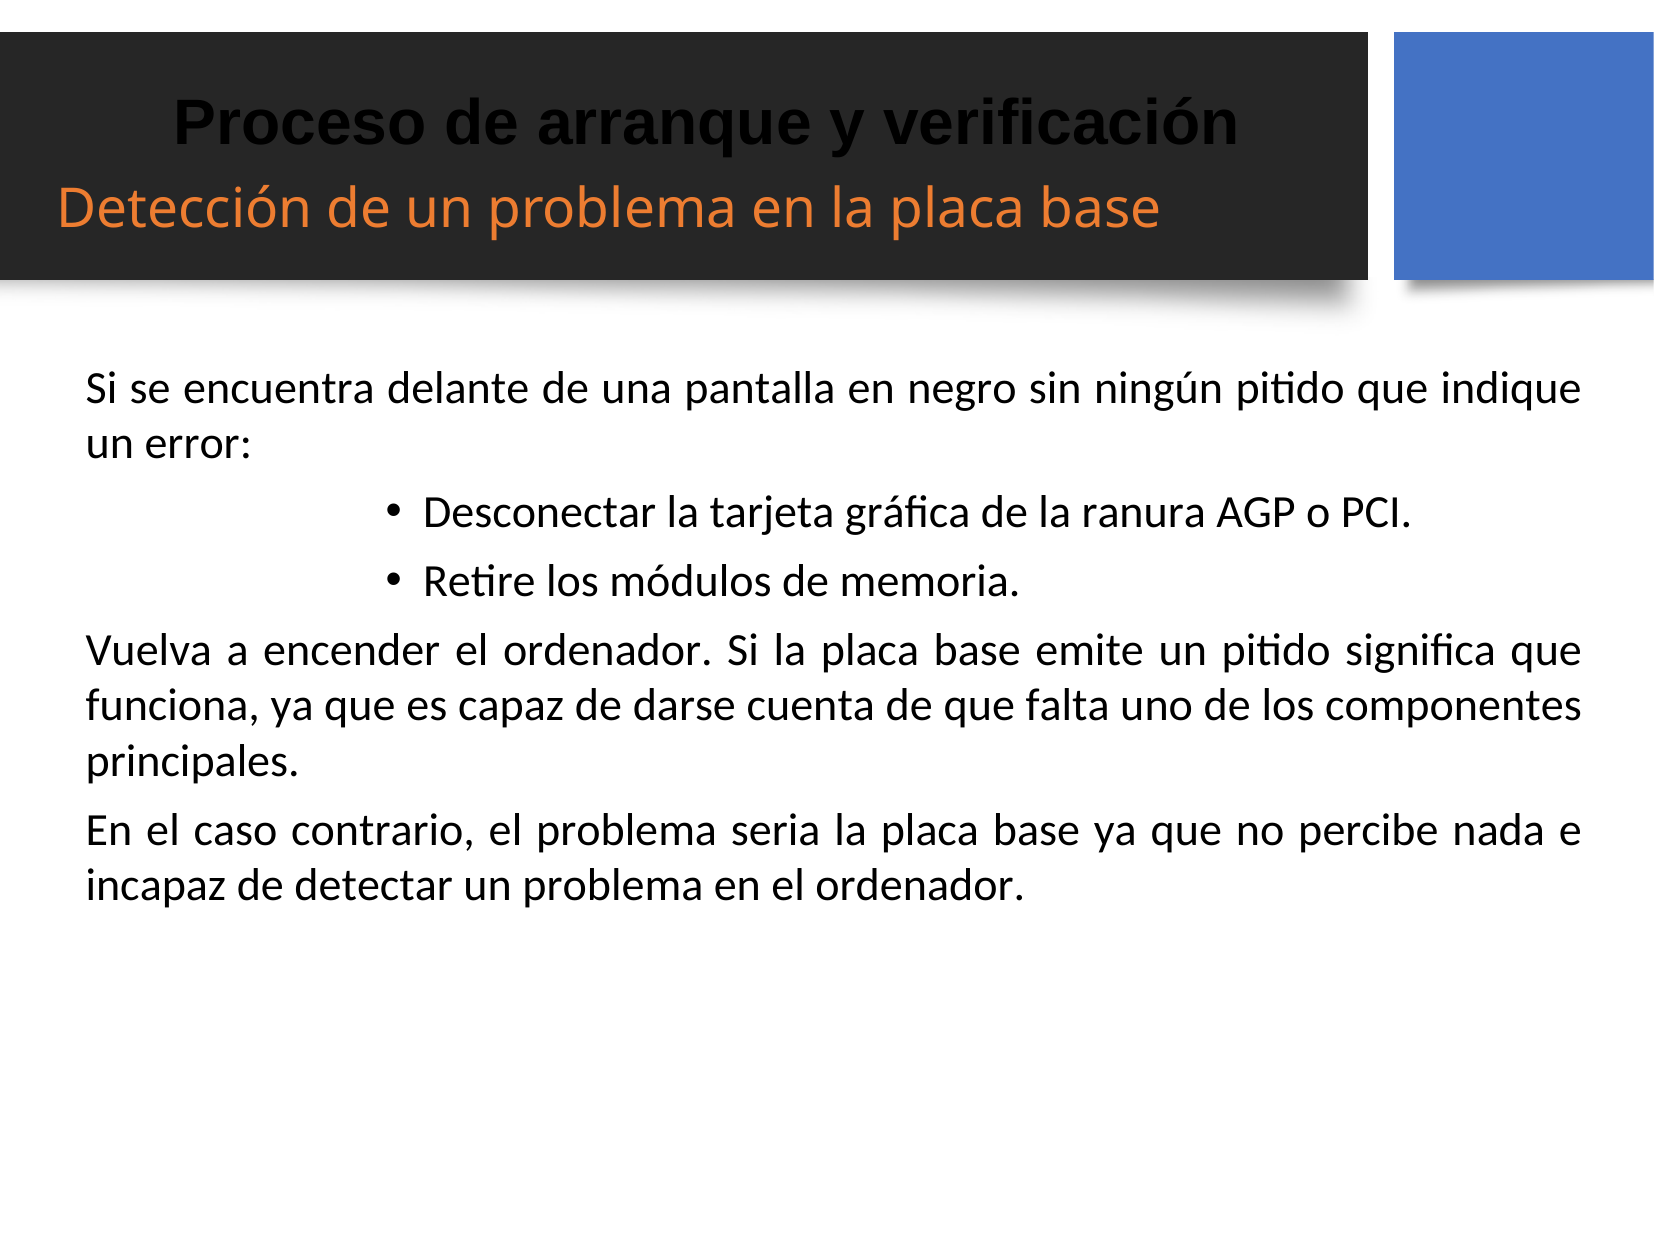

Proceso de arranque y verificación
Detección de un problema en la placa base
# Si se encuentra delante de una pantalla en negro sin ningún pitido que indique un error:
Desconectar la tarjeta gráfica de la ranura AGP o PCI.
Retire los módulos de memoria.
Vuelva a encender el ordenador. Si la placa base emite un pitido significa que funciona, ya que es capaz de darse cuenta de que falta uno de los componentes principales.
En el caso contrario, el problema seria la placa base ya que no percibe nada e incapaz de detectar un problema en el ordenador.